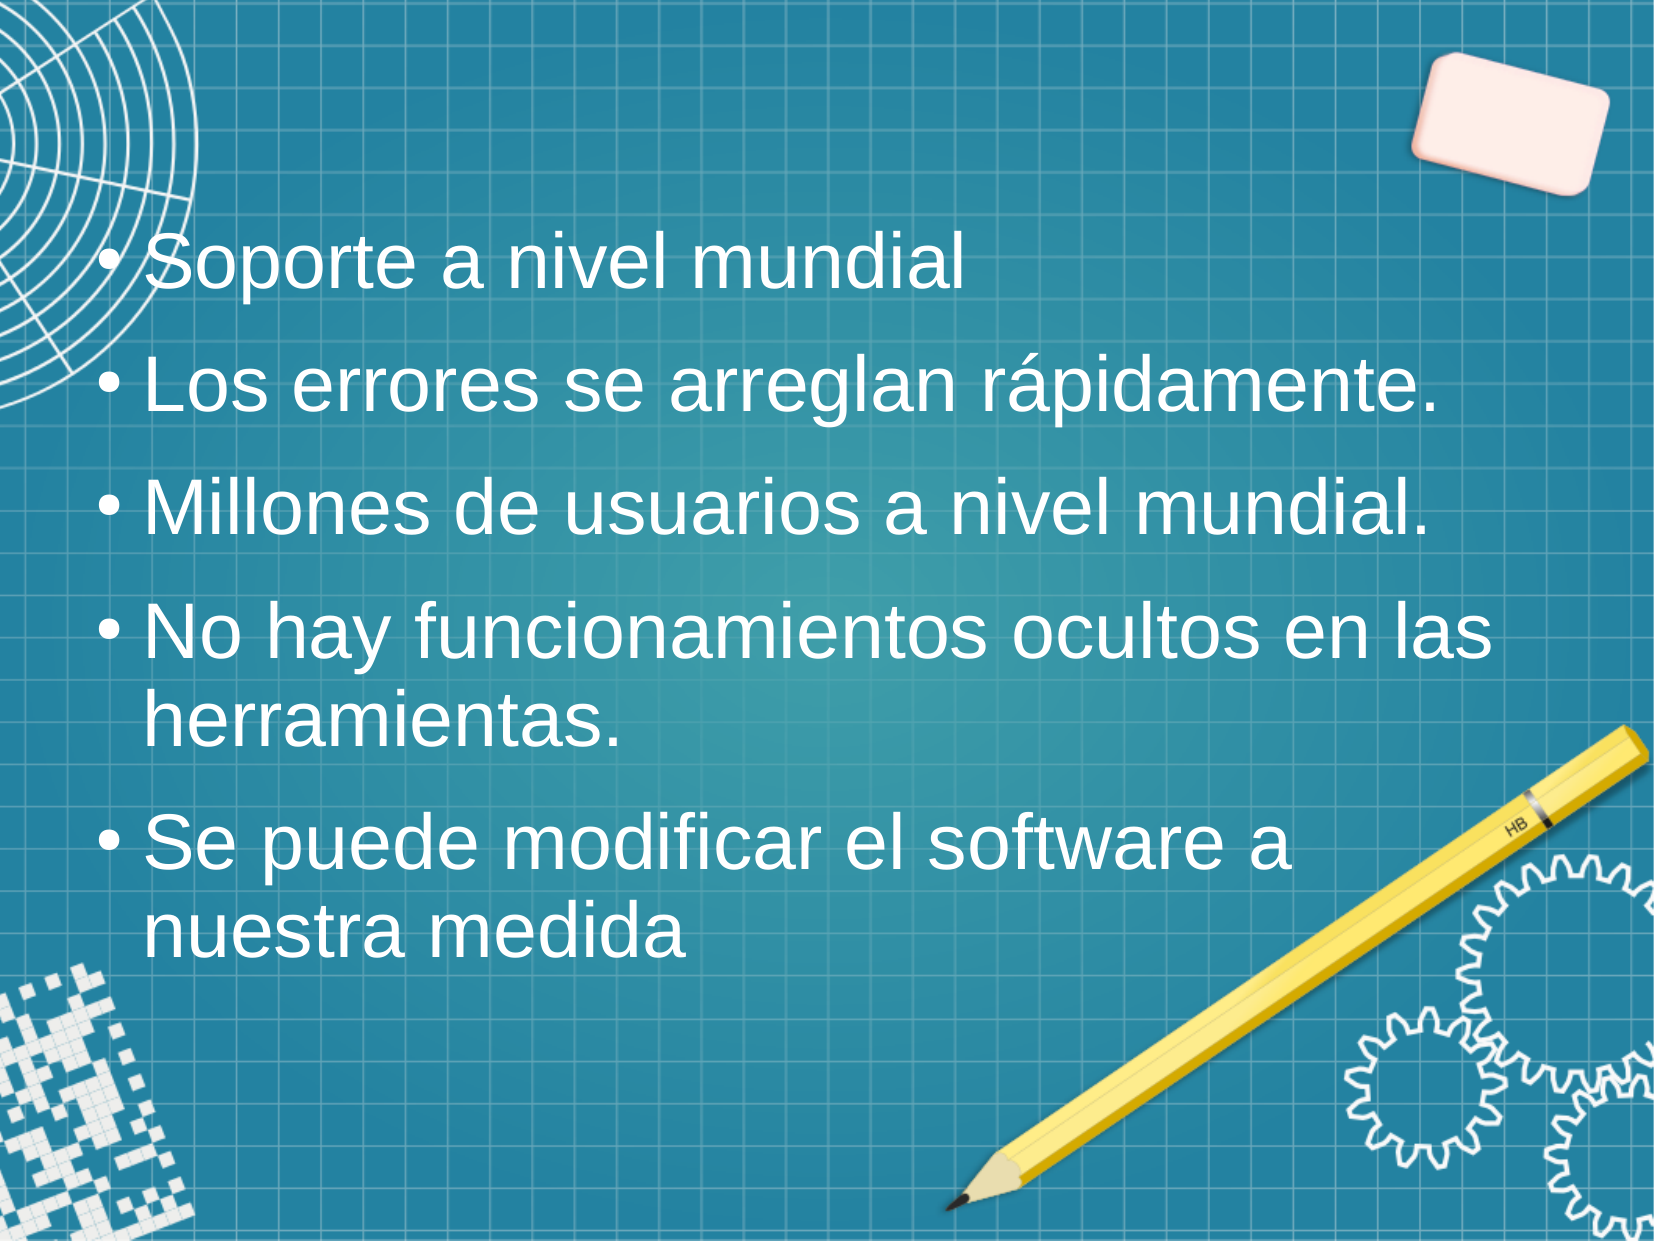

# Soporte a nivel mundial
Los errores se arreglan rápidamente.
Millones de usuarios a nivel mundial.
No hay funcionamientos ocultos en las herramientas.
Se puede modificar el software a nuestra medida